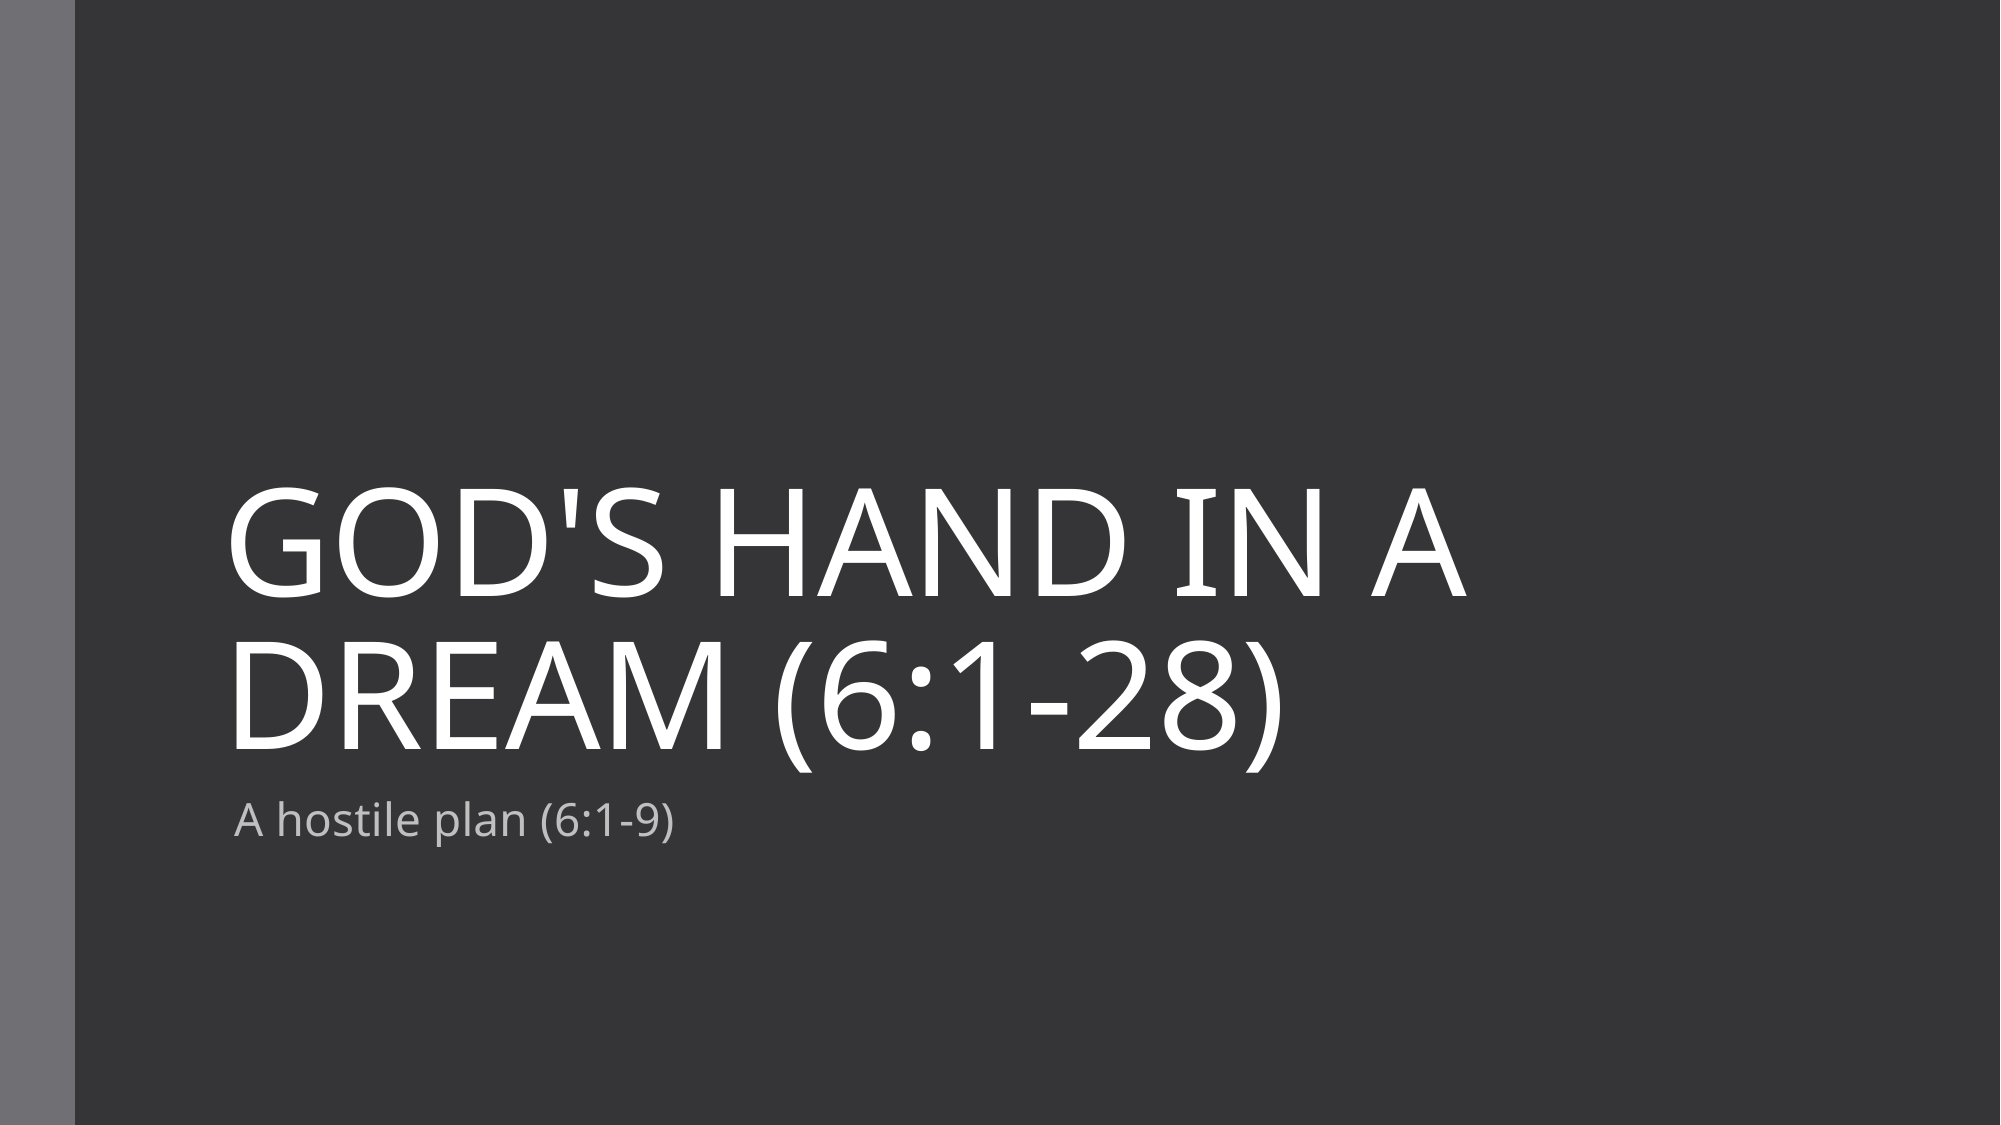

# GOD'S HAND IN A DREAM (6:1-28)
 A hostile plan (6:1-9)